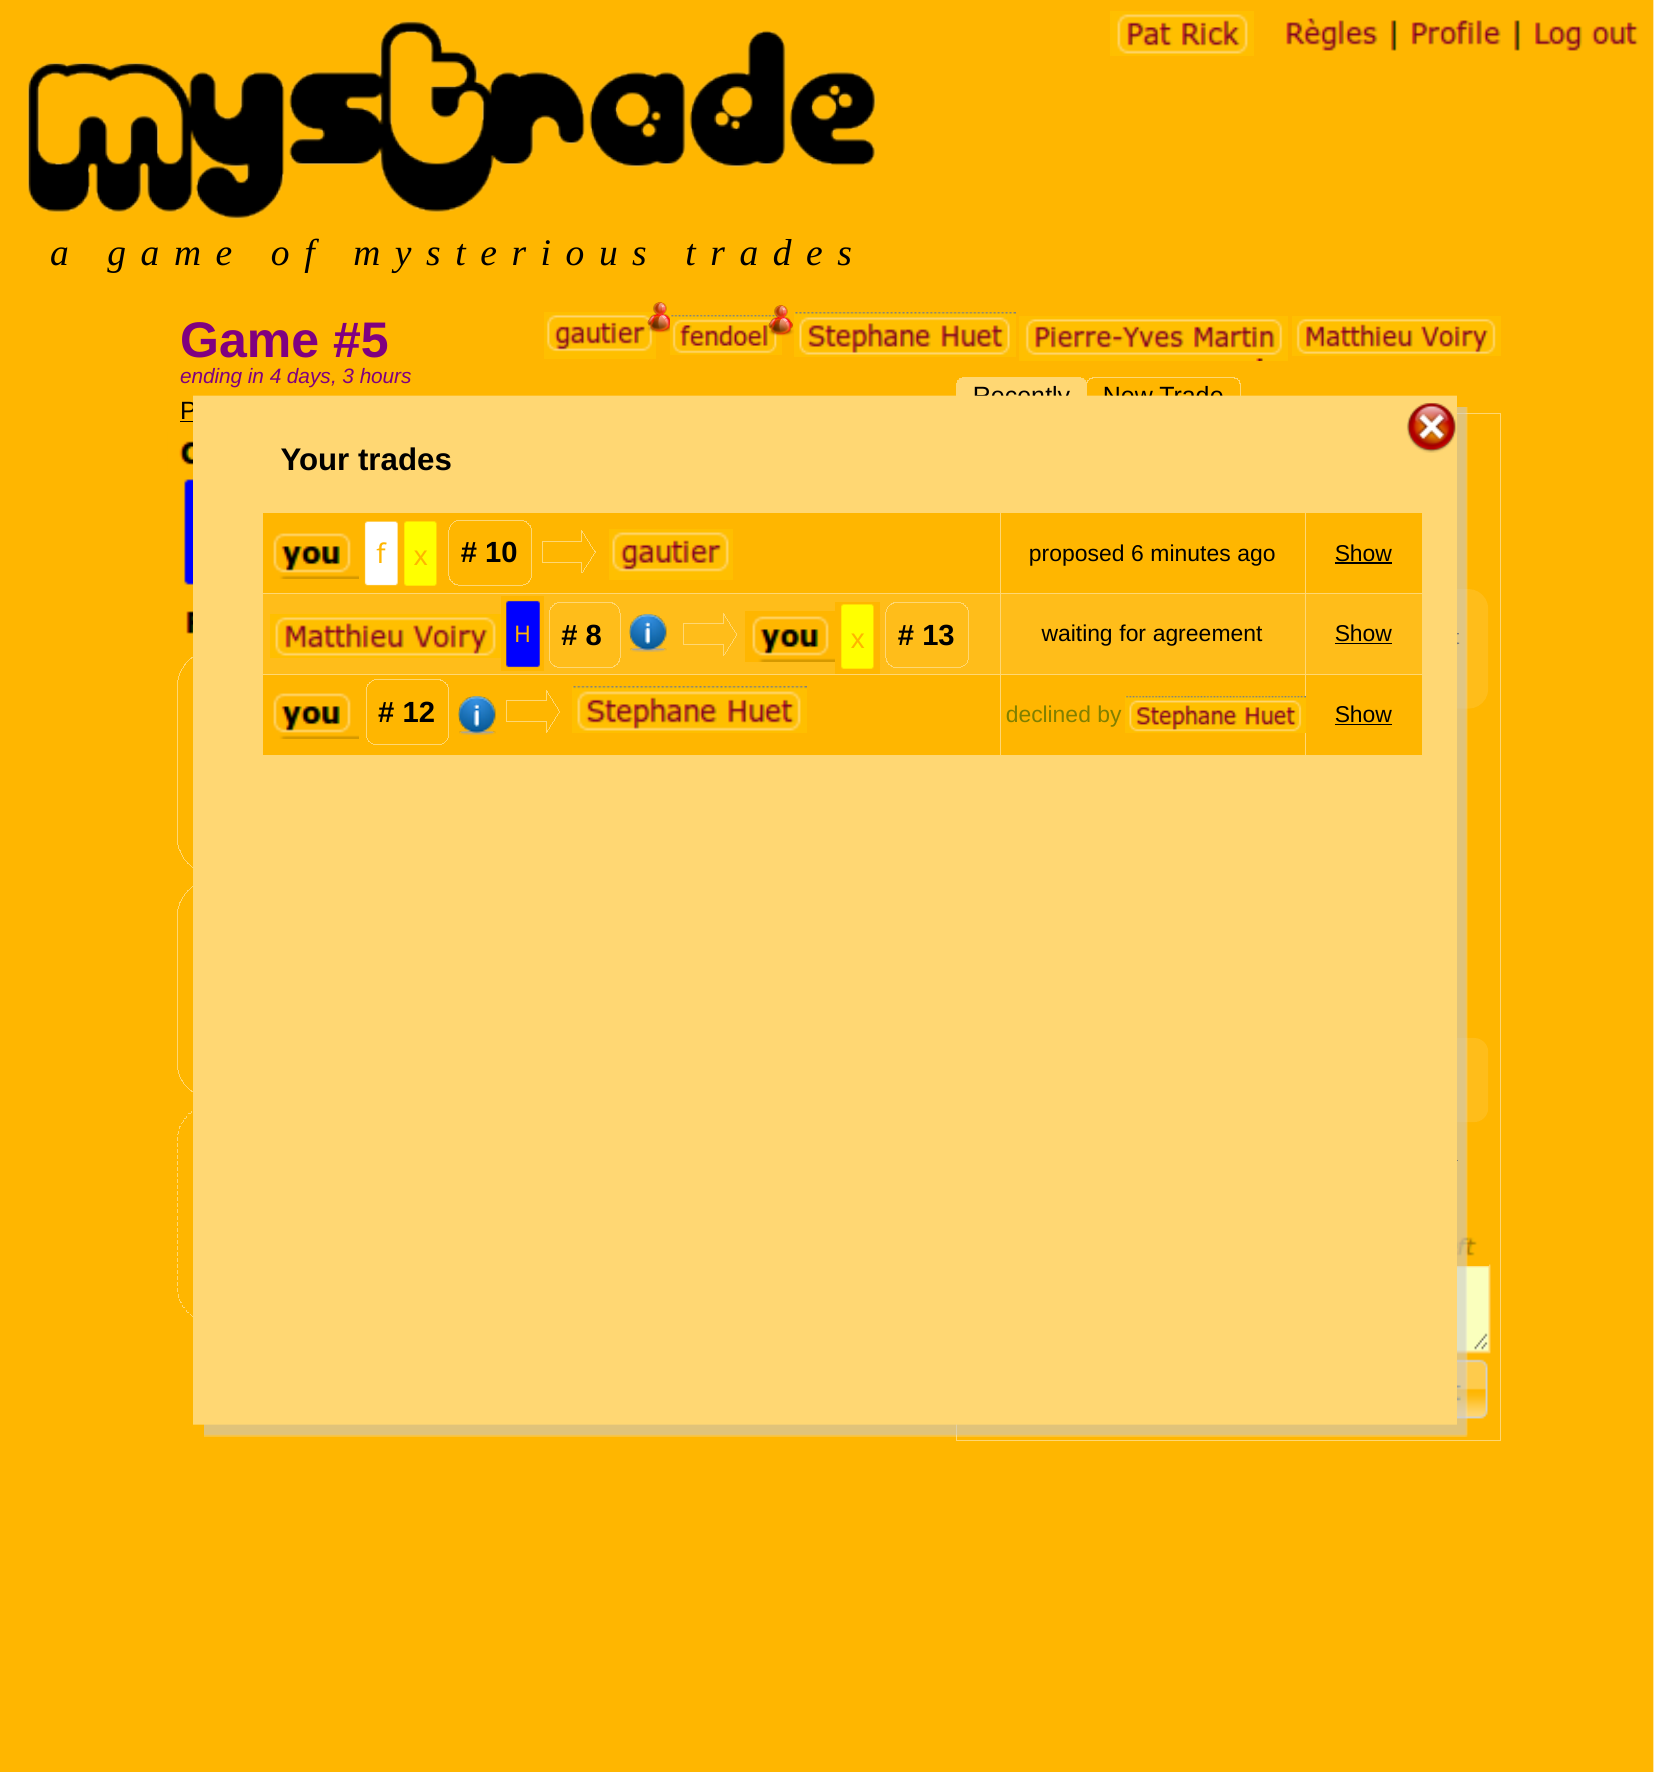

a game of mysterious trades
Game #5
ending in 4 days, 3 hours
Recently
New Trade
Propose new trade | Show all trades | Choose final cards
17h03 replied to your trade.
17h01 proposed a trade to .
16h53 has posted a
 message:
16h49 is now online.
16h38 has performed a trade with
 : He gave 2 cards and
 received 2 cards.
16h33 is now online.
Yesterday
23h10 have posted a message:
Your trades
Click to create a new trade proposal
S
H
H
S
S
b
f
f
x
x
| | proposed 6 minutes ago | Show |
| --- | --- | --- |
| | waiting for agreement | Show |
| | declined by | Show |
f
x
# 10
Je ne comprends pas le principe de répartition des règles. Avec 2 règles par joueur au depart et 2 exemplaires min. de chaque règle, à 9 joueurs ne devrait-il pas y avoir 9 règles au maximum ?
H
x
# 8
# 13
Click to create a new trade proposal
# 2
Each set of three white cards triples the value of one green card.
# 10
If a player has a combined number of yellow and green cards strictly higher than five cards, all of his/her green cards lose their value.
# 12
initial deal
# 13
If four colors are handed in with the same number of cards for each, and no cards are handed in from the fifth color, the final value of the hand is doubled.
# 15
A player can score only as many yellow cards as he/she has pink cards.
Lorem ipsum dolor sit amet, consectetur adipiscing elit. Mauris mattis sit amet nibh ut rhoncus.
initial deal
# 3
Pink cards have a basic value of 3, which is equal to the sum of the basic values of a blue card and a white card.
(previously owned)
show more >
Post a public message
Add message